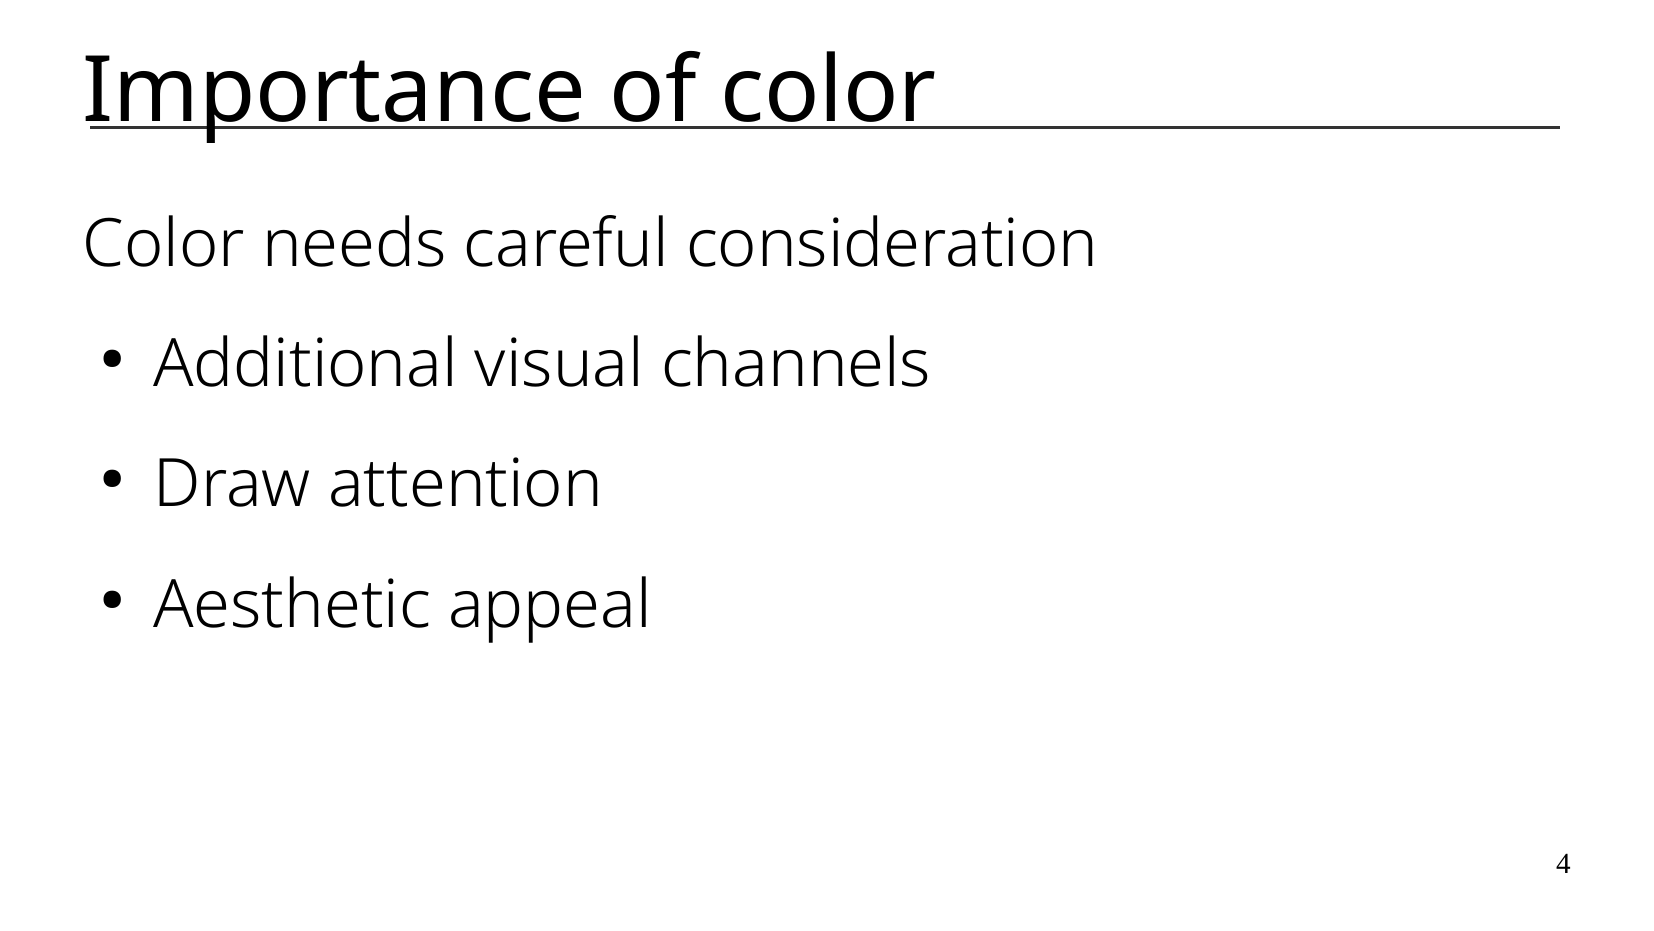

# Importance of color
Color needs careful consideration
Additional visual channels
Draw attention
Aesthetic appeal
4